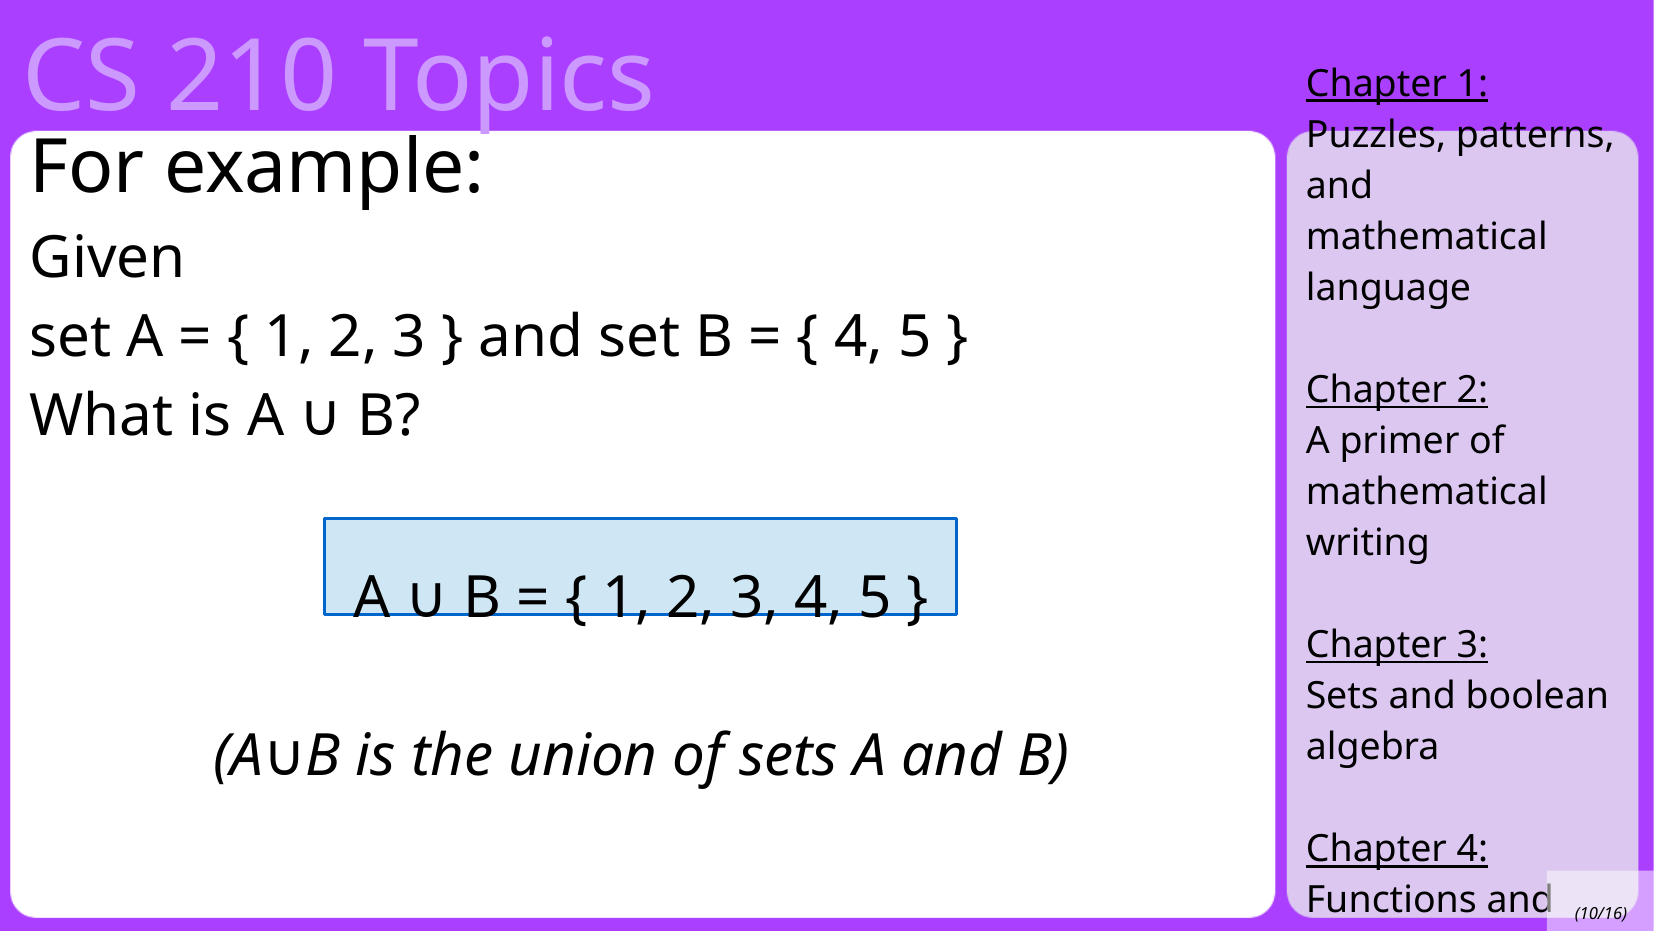

# CS 210 Topics
Chapter 1:
Puzzles, patterns, and mathematical language
Chapter 2:
A primer of mathematical writing
Chapter 3:
Sets and boolean algebra
Chapter 4: Functions and relations
For example:
Given
set A = { 1, 2, 3 } and set B = { 4, 5 }
What is A ∪ B?
A ∪ B = { 1, 2, 3, 4, 5 }
(A∪B is the union of sets A and B)